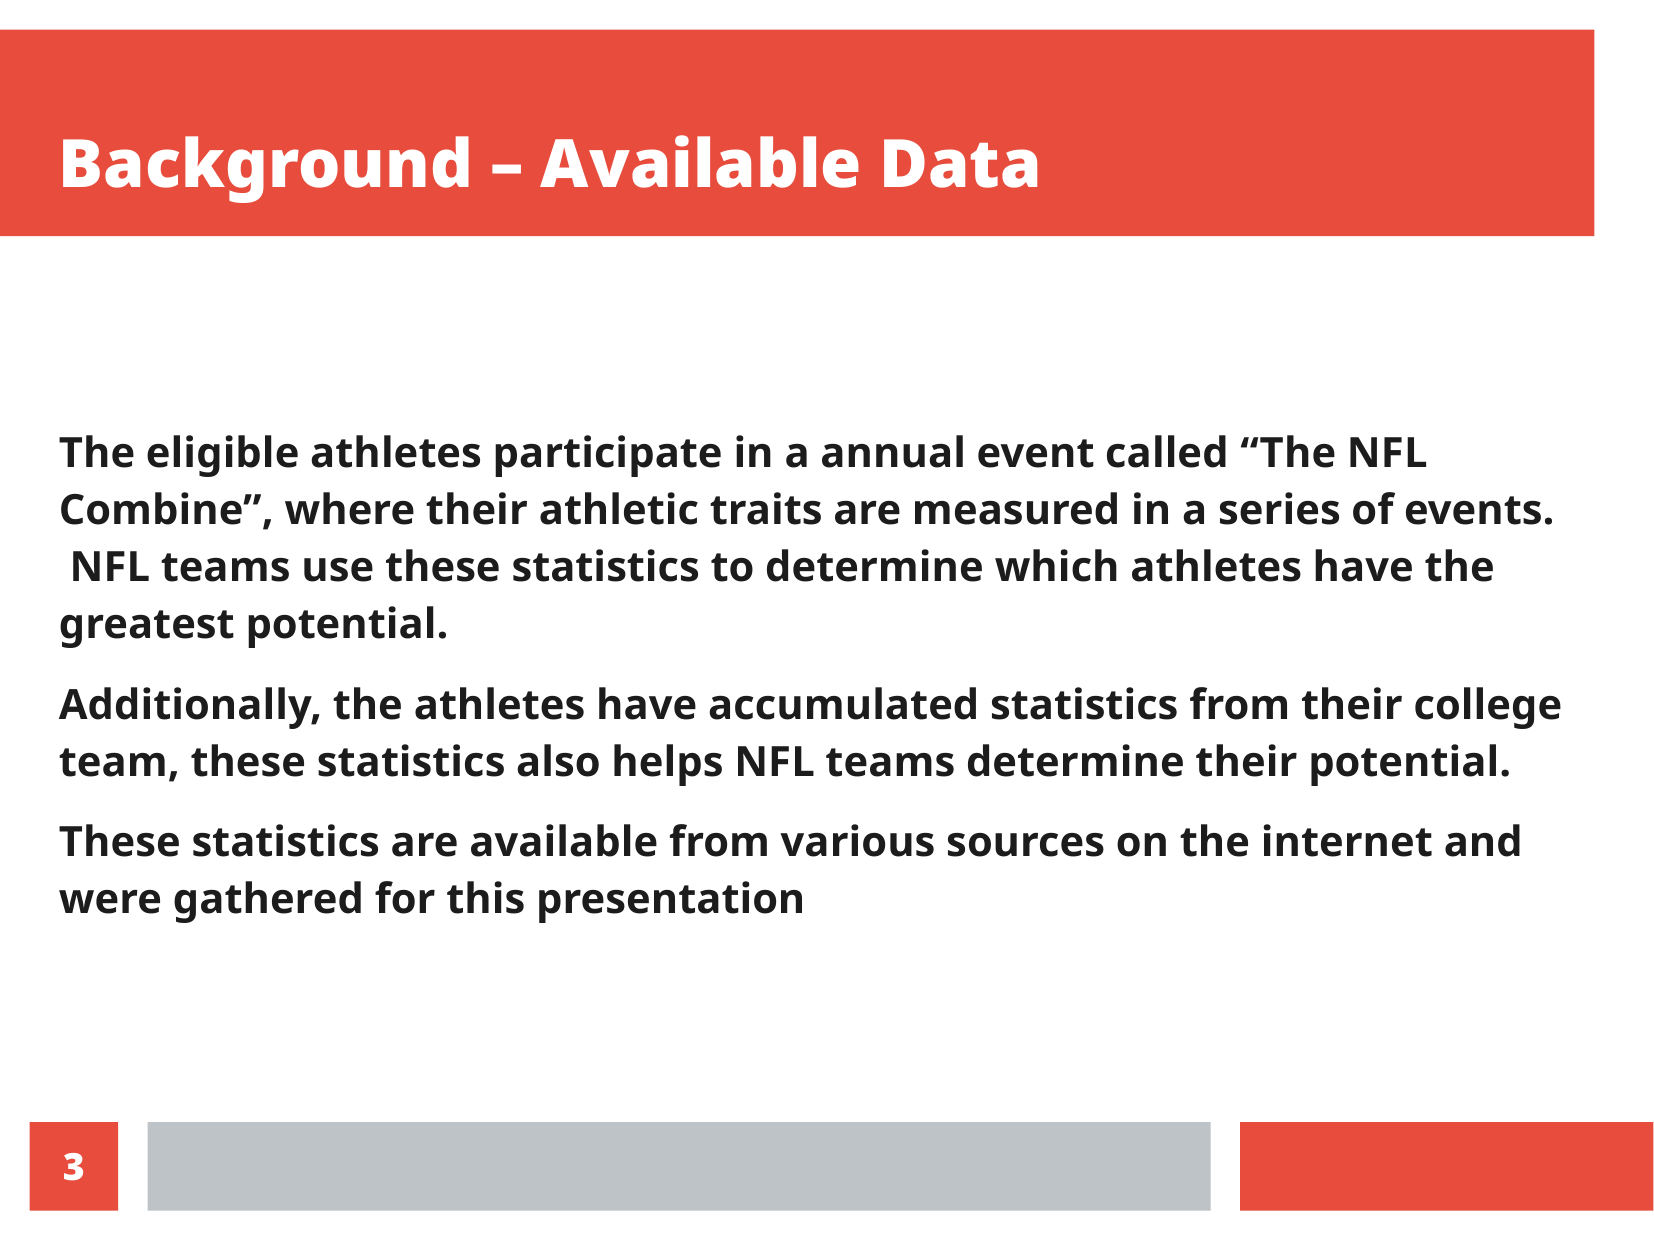

# Background – Available Data
The eligible athletes participate in a annual event called “The NFL Combine”, where their athletic traits are measured in a series of events. NFL teams use these statistics to determine which athletes have the greatest potential.
Additionally, the athletes have accumulated statistics from their college team, these statistics also helps NFL teams determine their potential.
These statistics are available from various sources on the internet and were gathered for this presentation
3